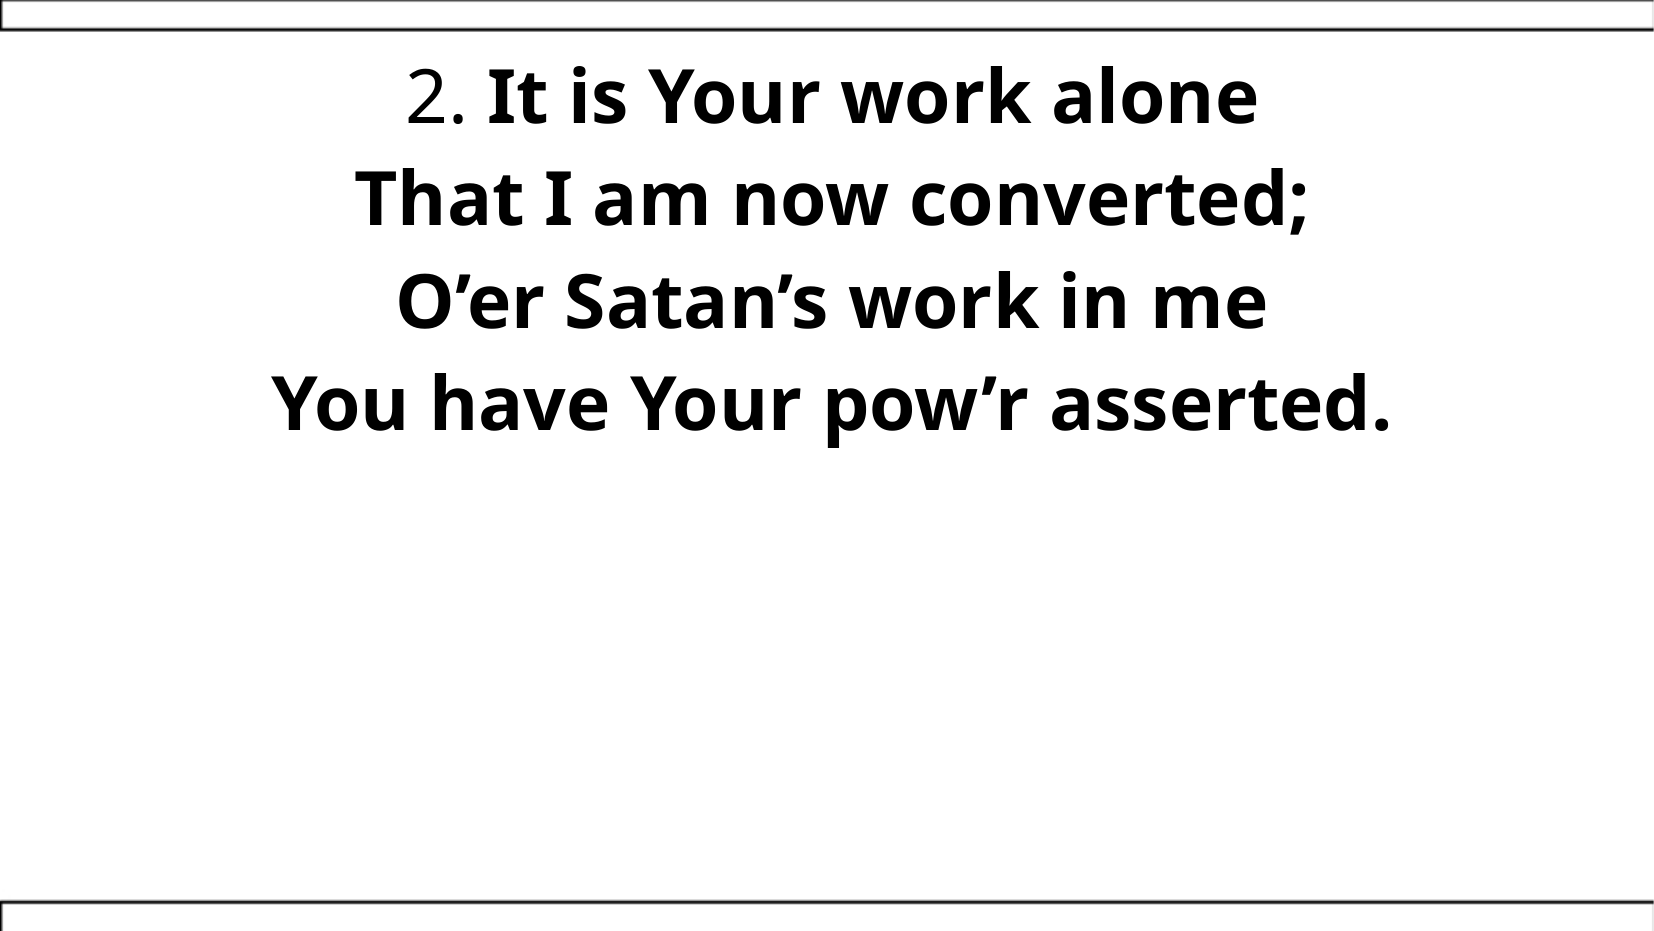

2. It is Your work alone
That I am now converted;
O’er Satan’s work in me
You have Your pow’r asserted.